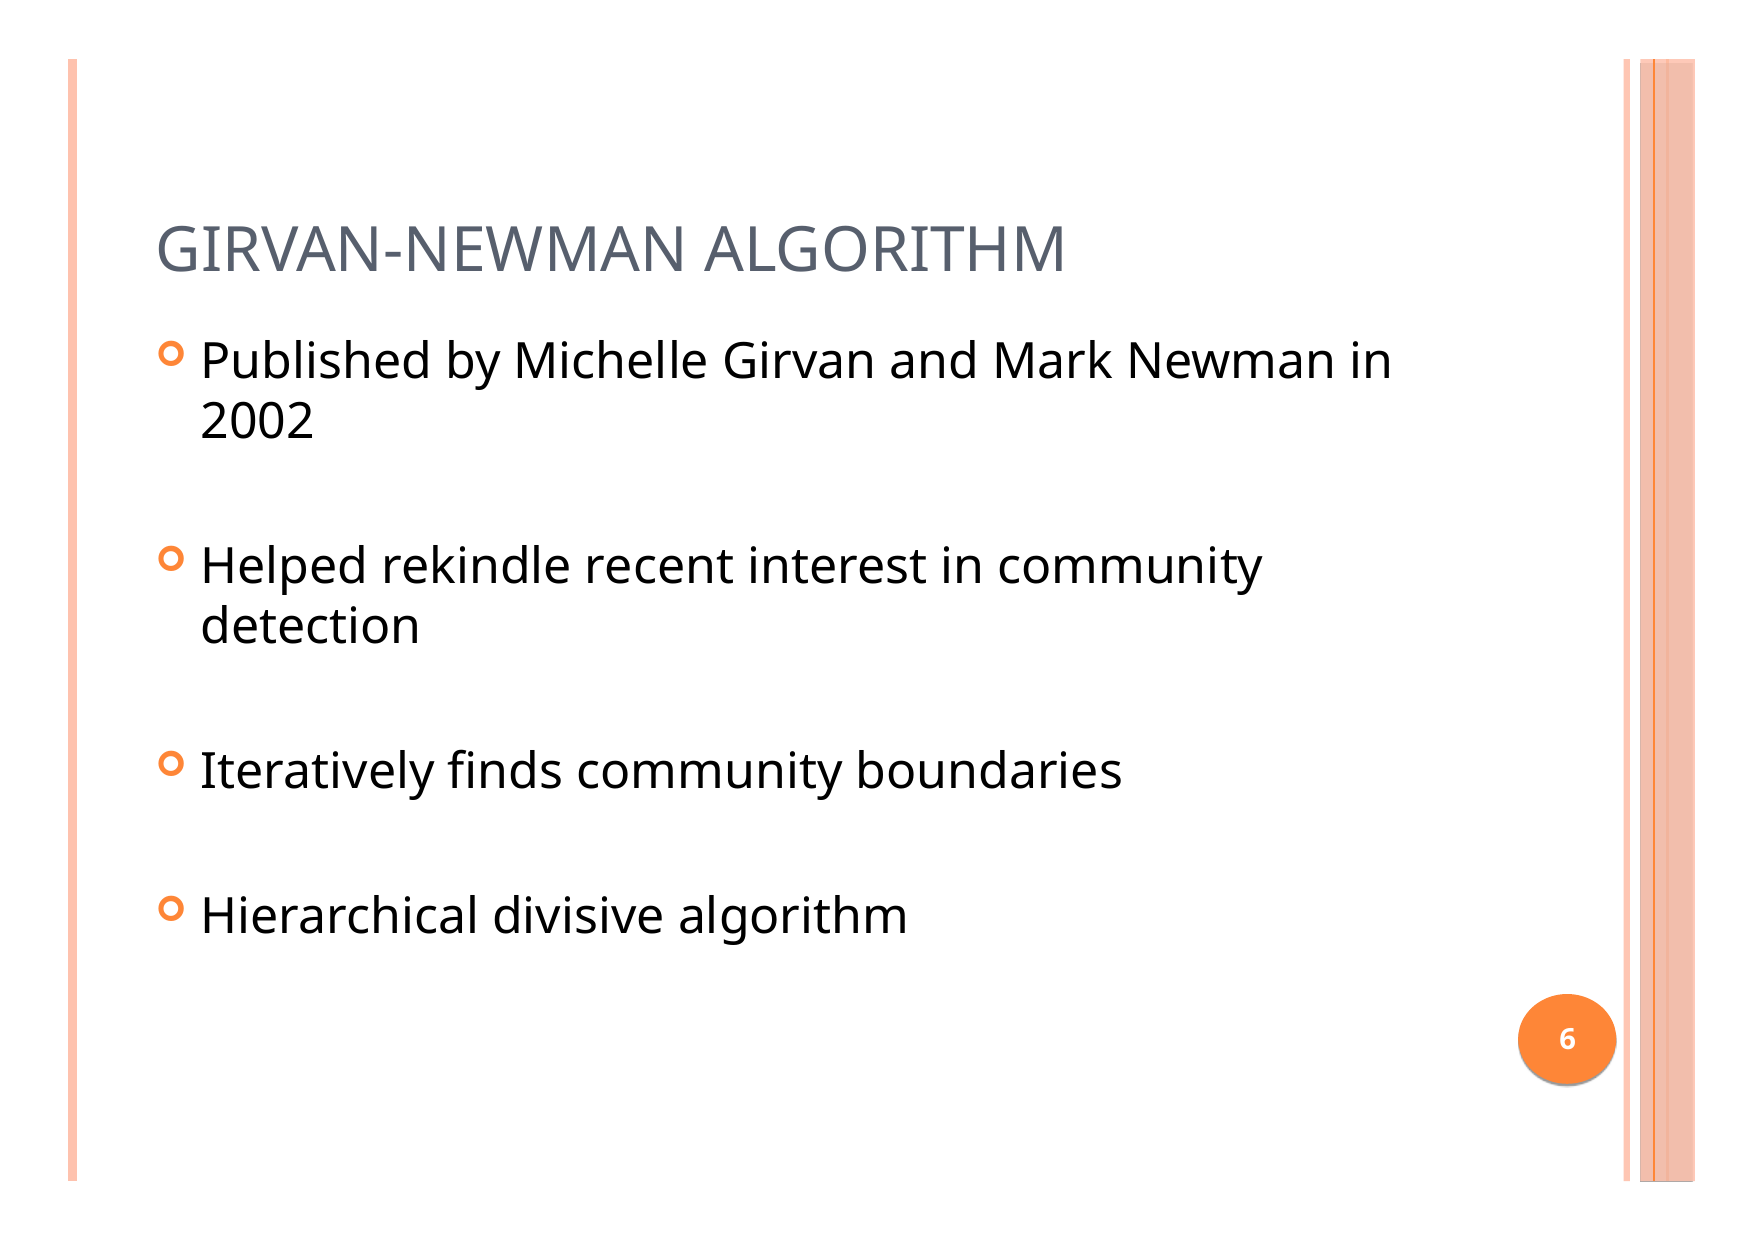

# Girvan-Newman Algorithm
Published by Michelle Girvan and Mark Newman in 2002
Helped rekindle recent interest in community detection
Iteratively finds community boundaries
Hierarchical divisive algorithm